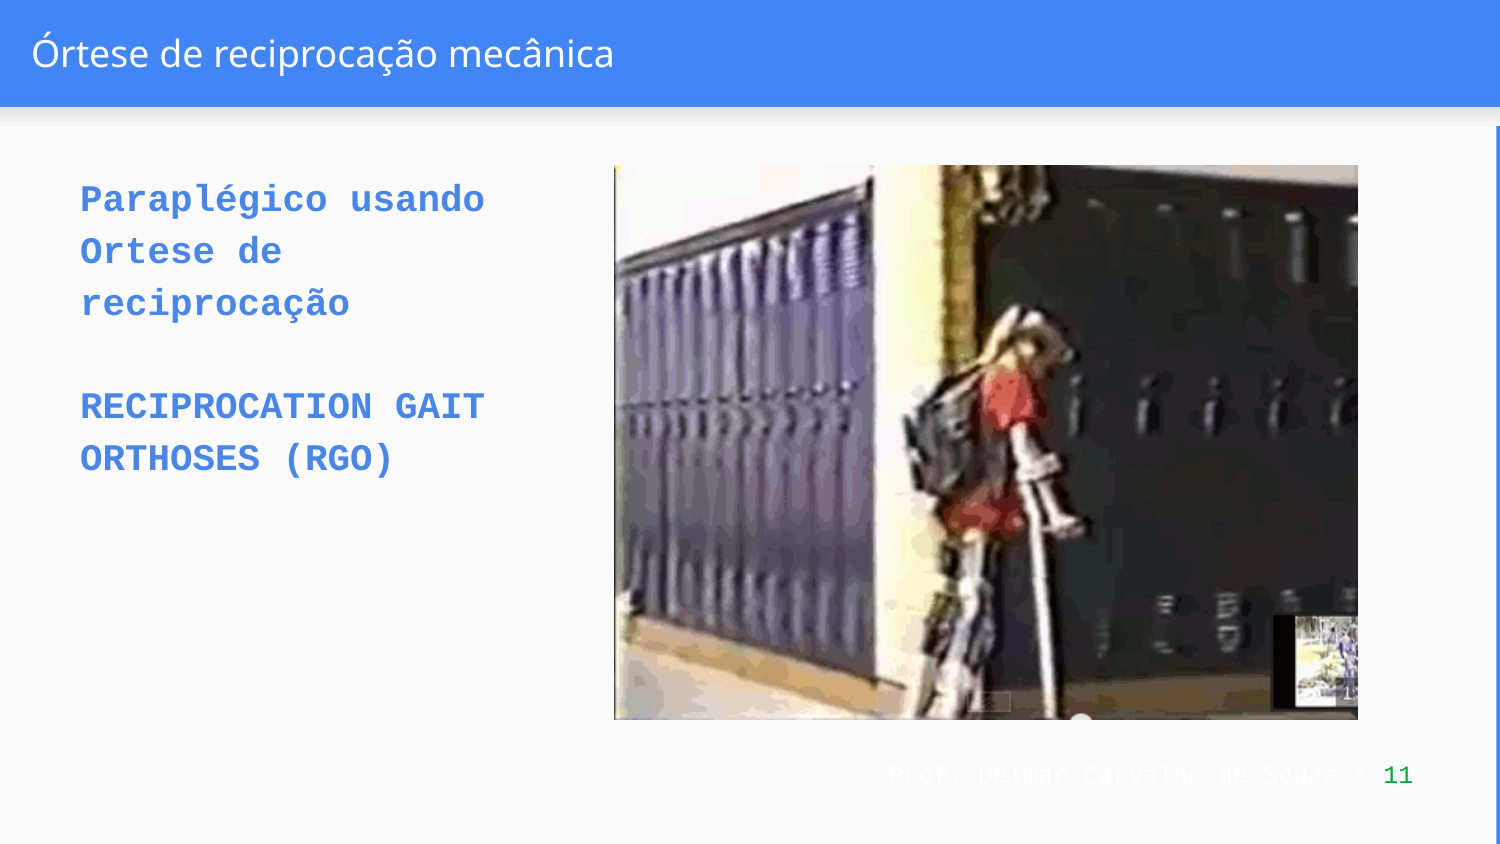

# Órtese de reciprocação mecânica
Paraplégico usando
Ortese de reciprocação
RECIPROCATION GAIT ORTHOSES (RGO)